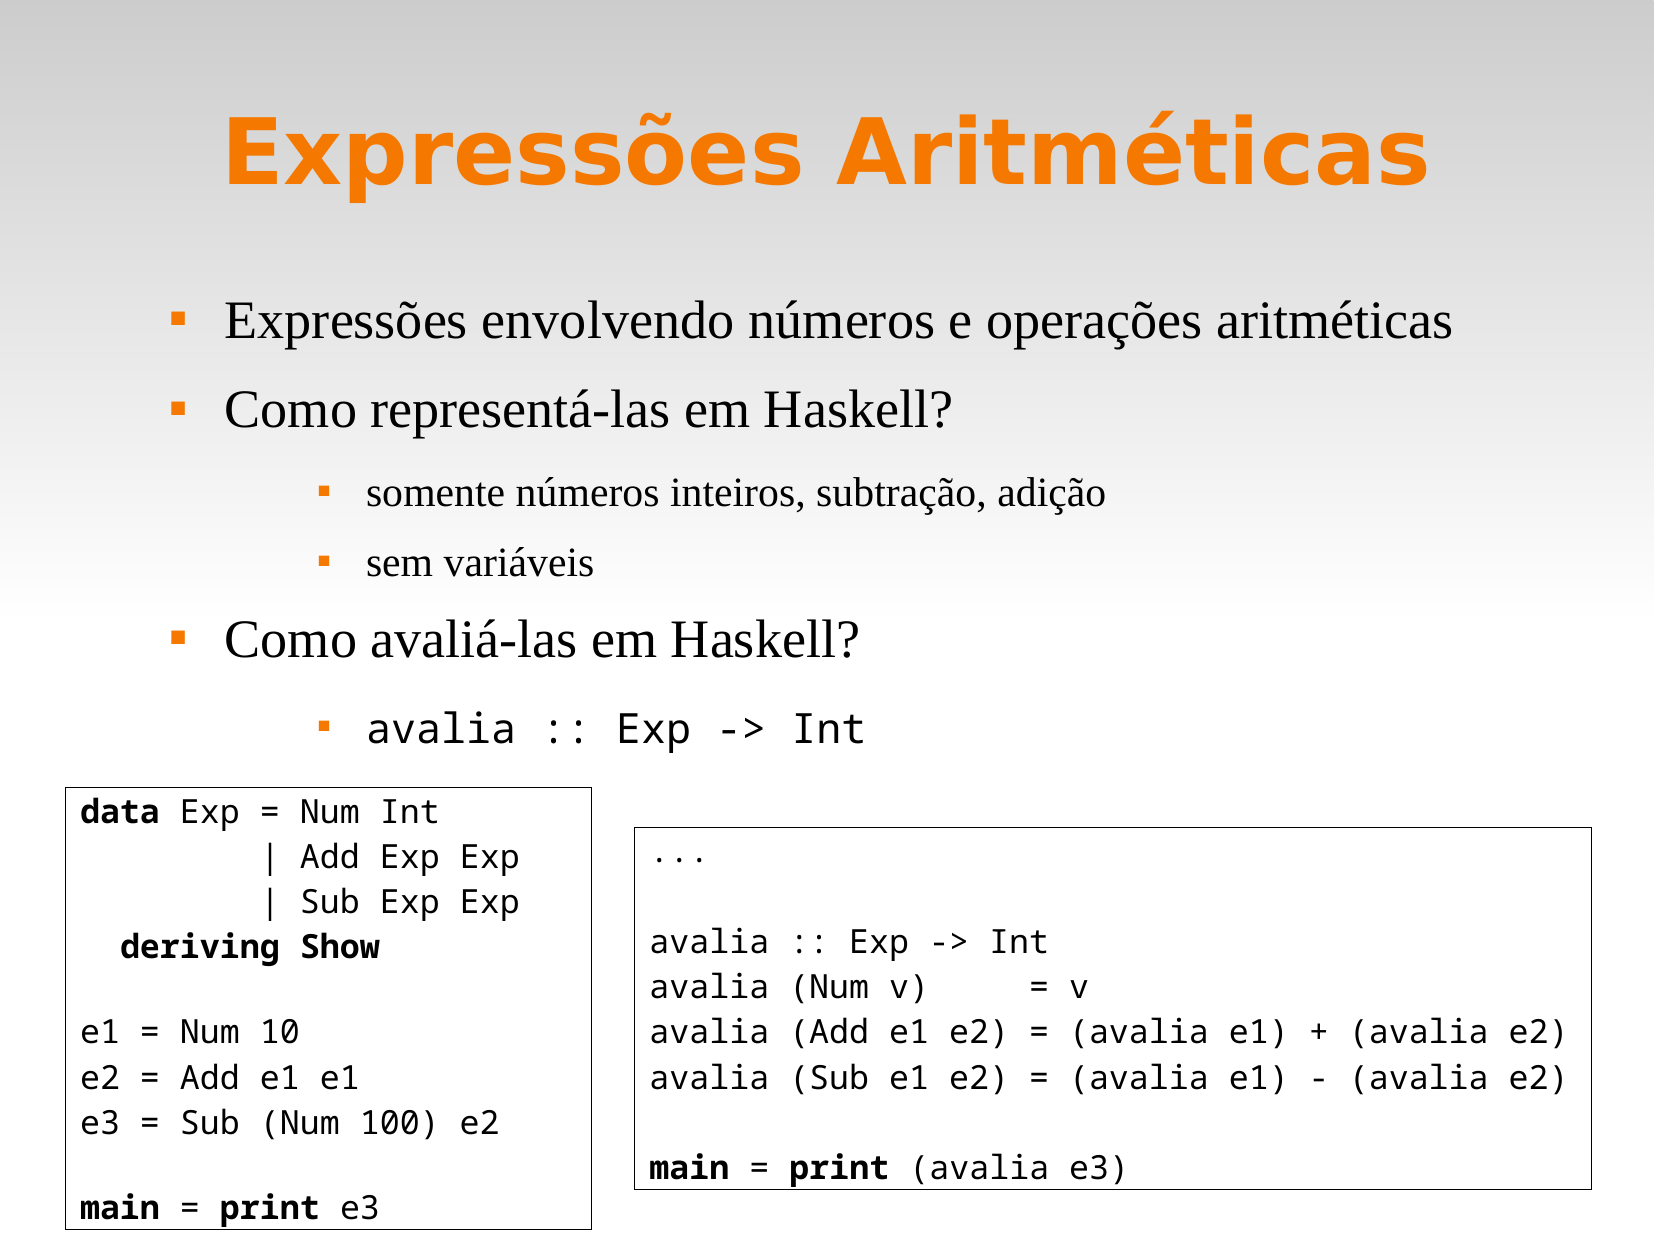

# Expressões Aritméticas
Expressões envolvendo números e operações aritméticas
Como representá-las em Haskell?
somente números inteiros, subtração, adição
sem variáveis
Como avaliá-las em Haskell?
avalia :: Exp -> Int
data Exp = Num Int
 | Add Exp Exp
 | Sub Exp Exp
 deriving Show
e1 = Num 10
e2 = Add e1 e1
e3 = Sub (Num 100) e2
main = print e3
...
avalia :: Exp -> Int
avalia (Num v) = v
avalia (Add e1 e2) = (avalia e1) + (avalia e2)
avalia (Sub e1 e2) = (avalia e1) - (avalia e2)
main = print (avalia e3)